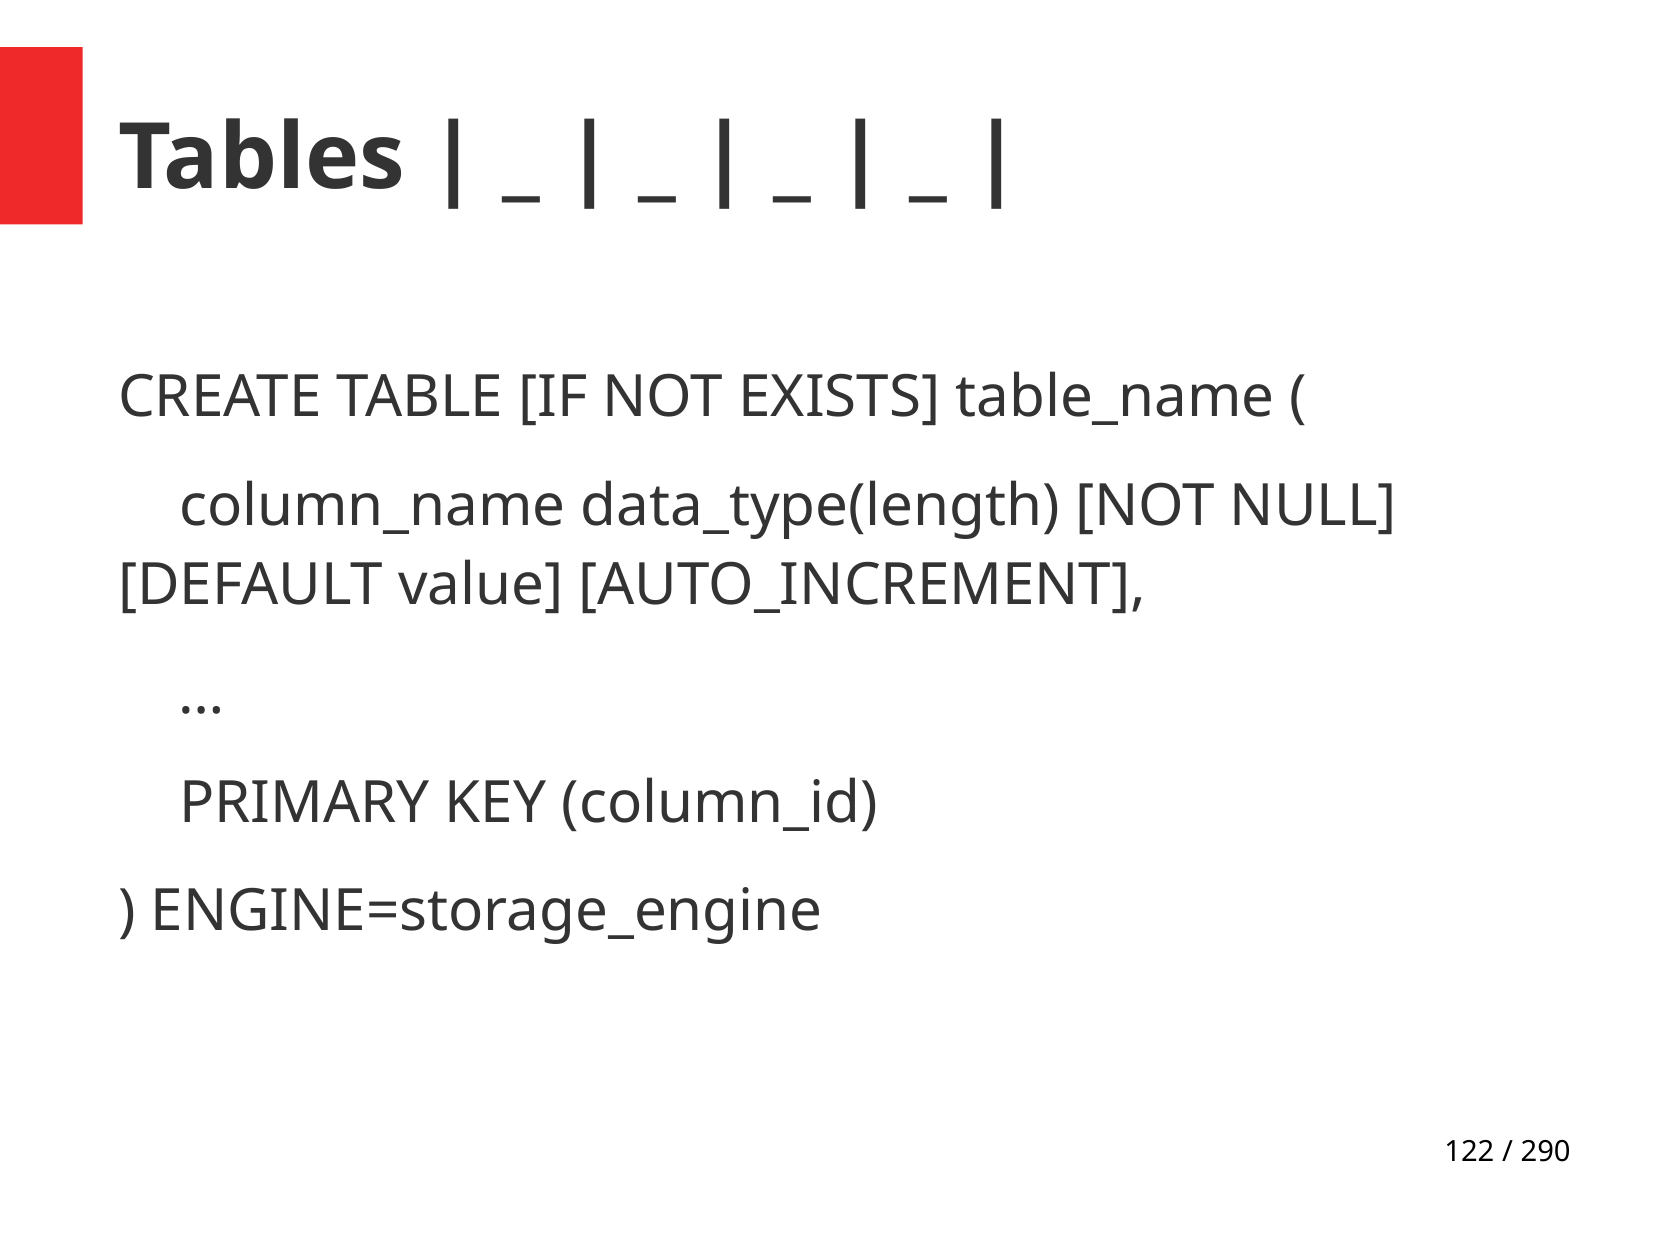

# Tables | _ | _ | _ | _ |
CREATE TABLE [IF NOT EXISTS] table_name (
 column_name data_type(length) [NOT NULL] [DEFAULT value] [AUTO_INCREMENT],
 …
 PRIMARY KEY (column_id)
) ENGINE=storage_engine
122